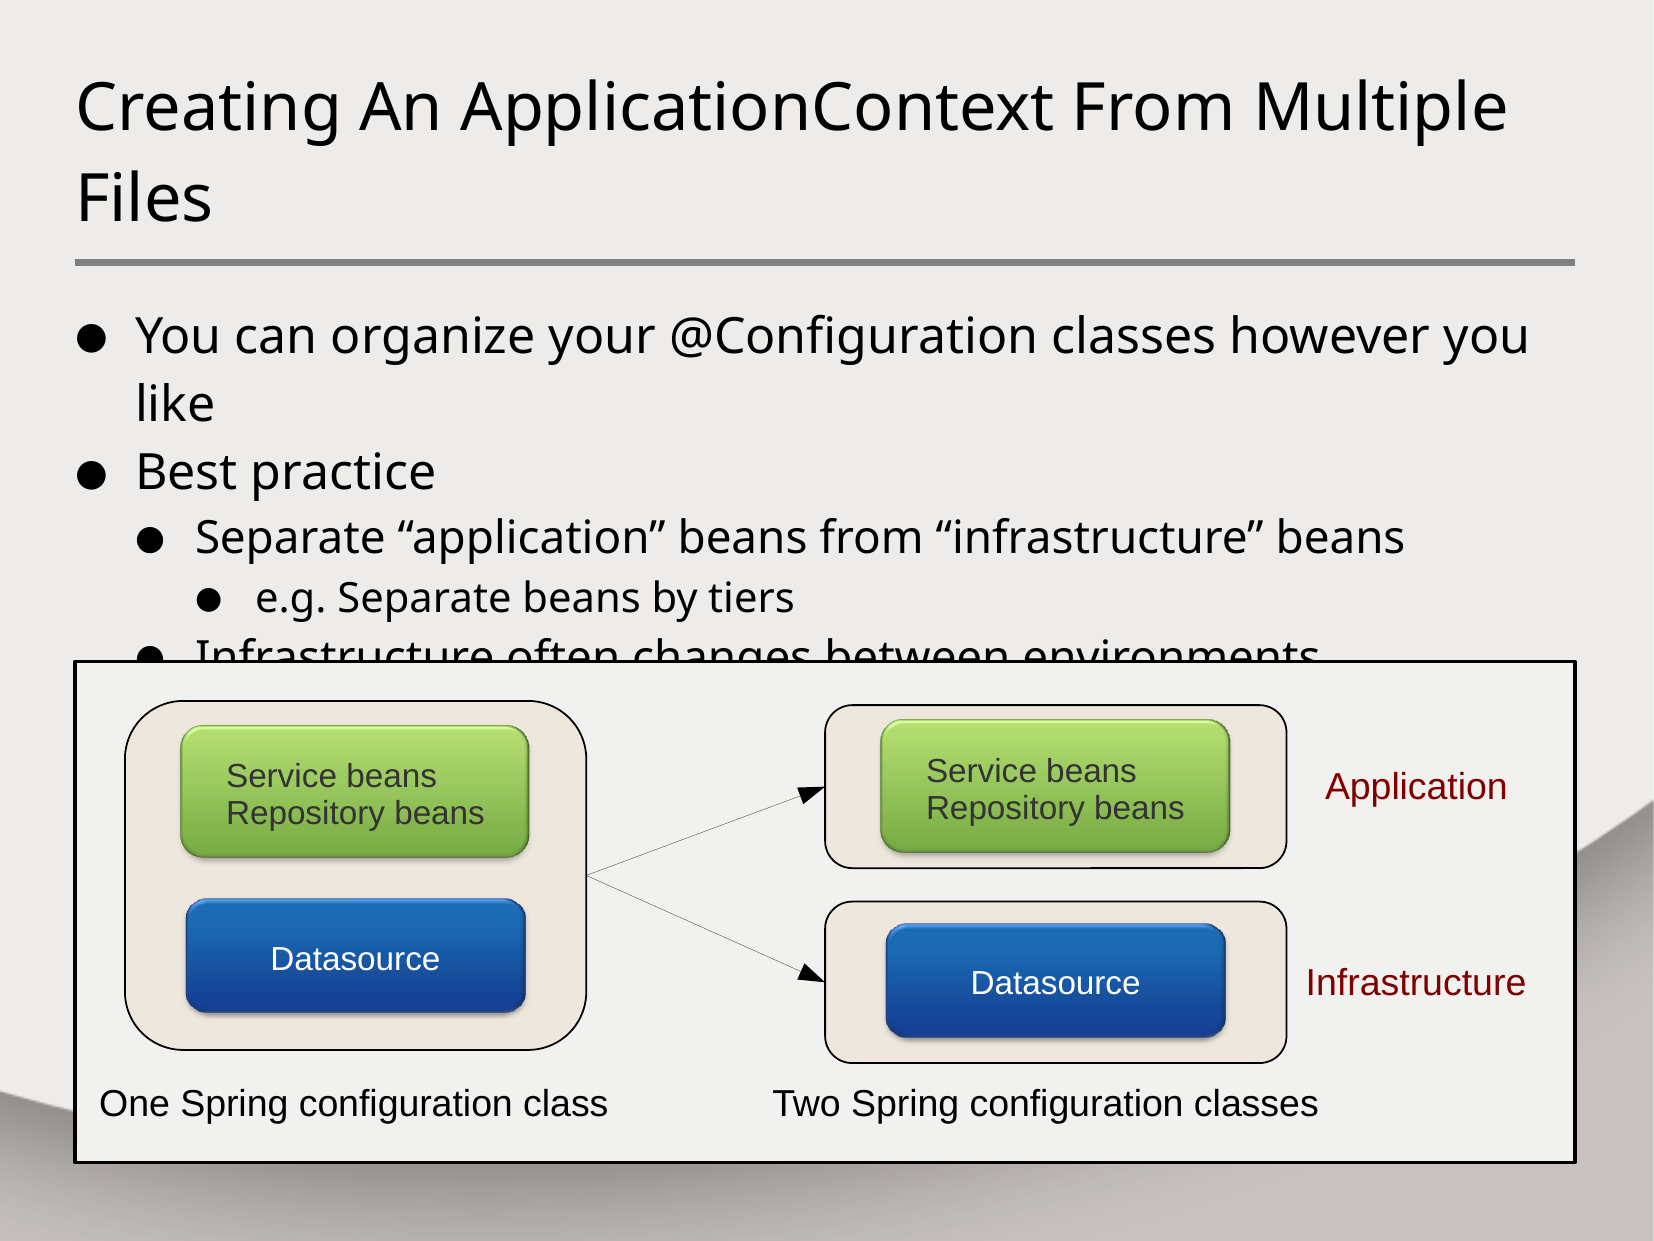

# Creating An ApplicationContext From Multiple Files
You can organize your @Configuration classes however you like
Best practice
Separate “application” beans from “infrastructure” beans
e.g. Separate beans by tiers
Infrastructure often changes between environments
Service beans
Repository beans
Service beans
Repository beans
Application
Datasource
Datasource
Infrastructure
One Spring configuration class
Two Spring configuration classes